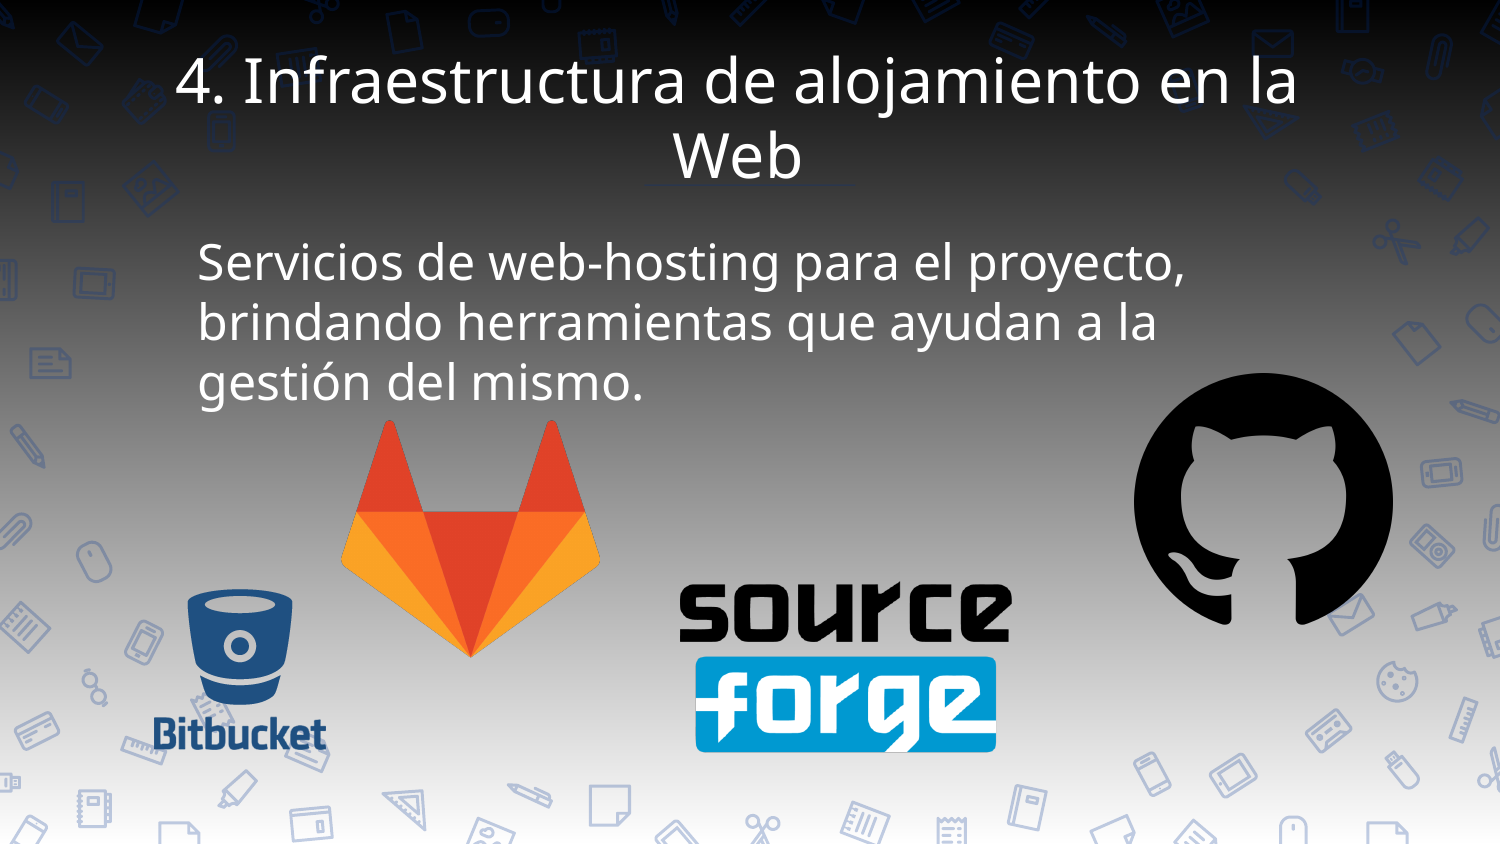

# 4. Infraestructura de alojamiento en la Web
Servicios de web-hosting para el proyecto, brindando herramientas que ayudan a la gestión del mismo.